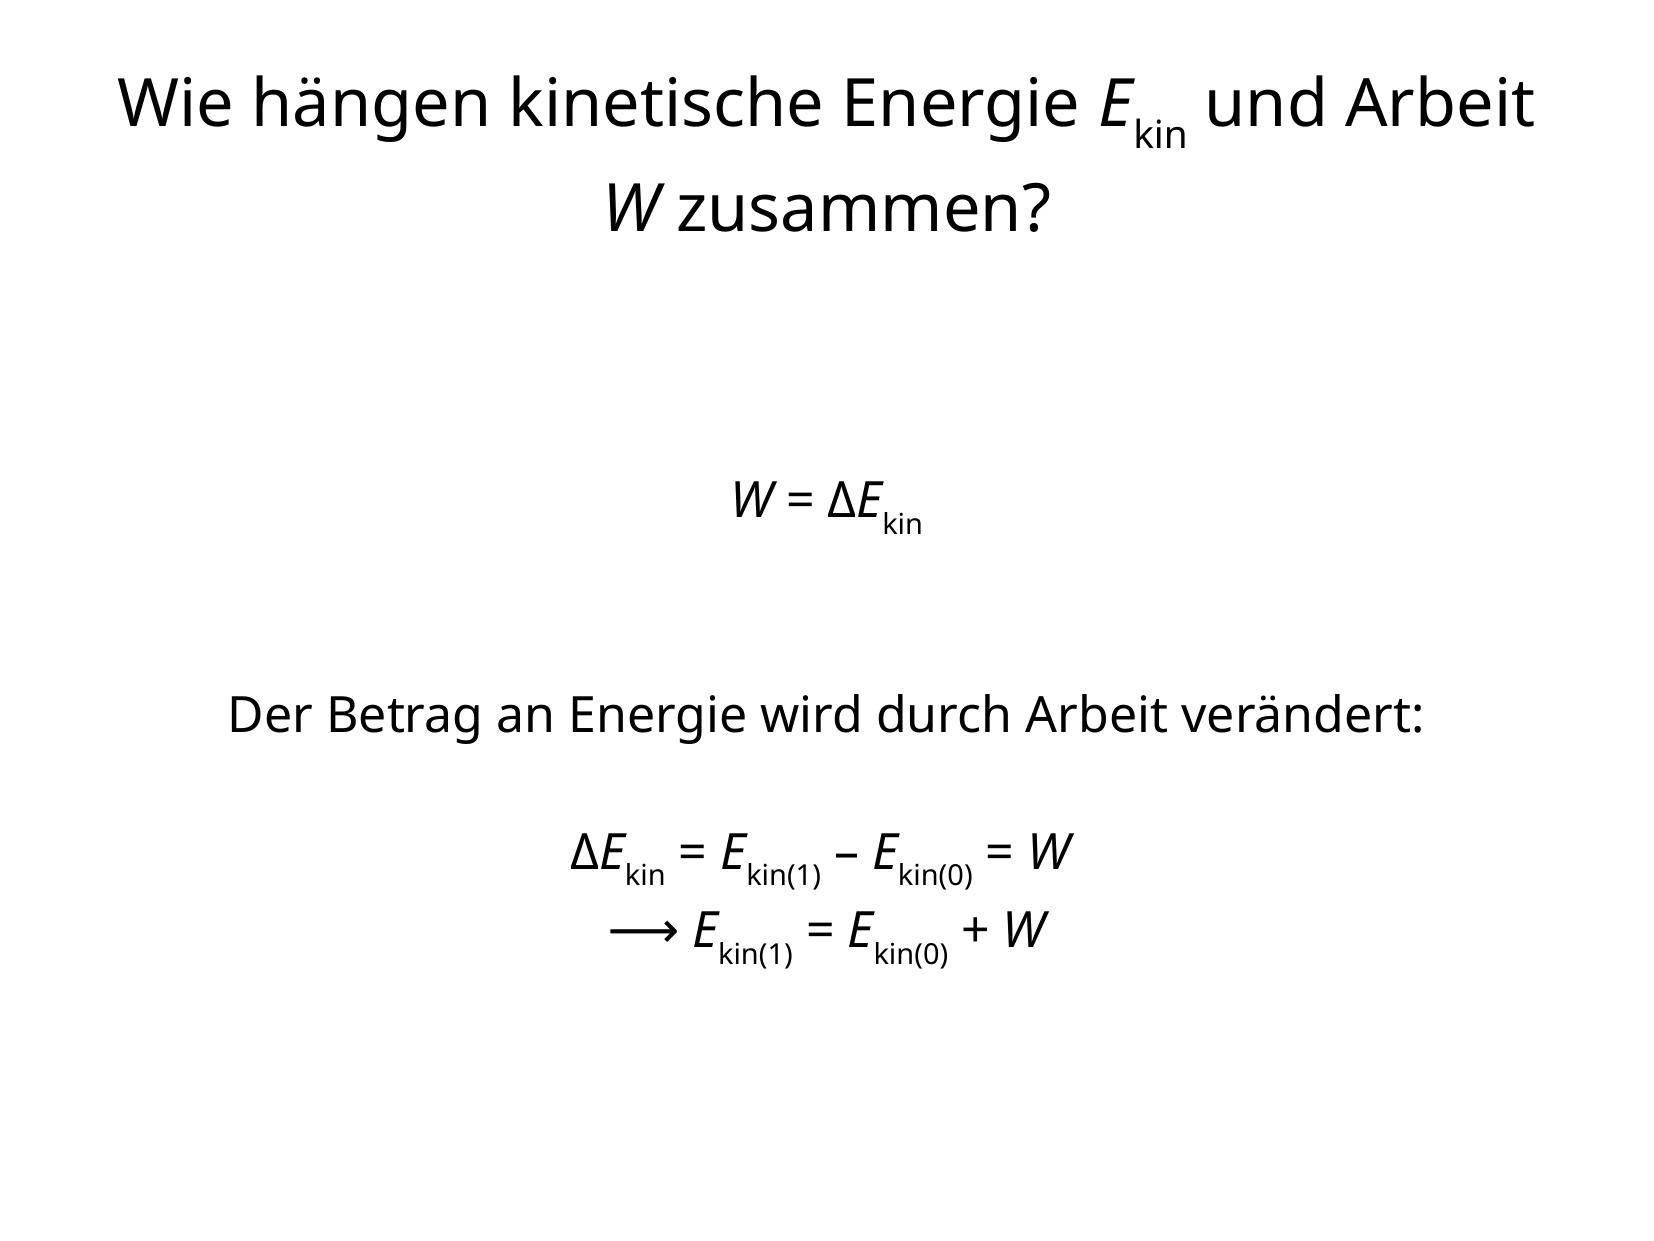

# Wie hängen kinetische Energie Ekin und Arbeit W zusammen?
W = ΔEkin
Der Betrag an Energie wird durch Arbeit verändert:
ΔEkin = Ekin(1) – Ekin(0) = W
⟶ Ekin(1) = Ekin(0) + W